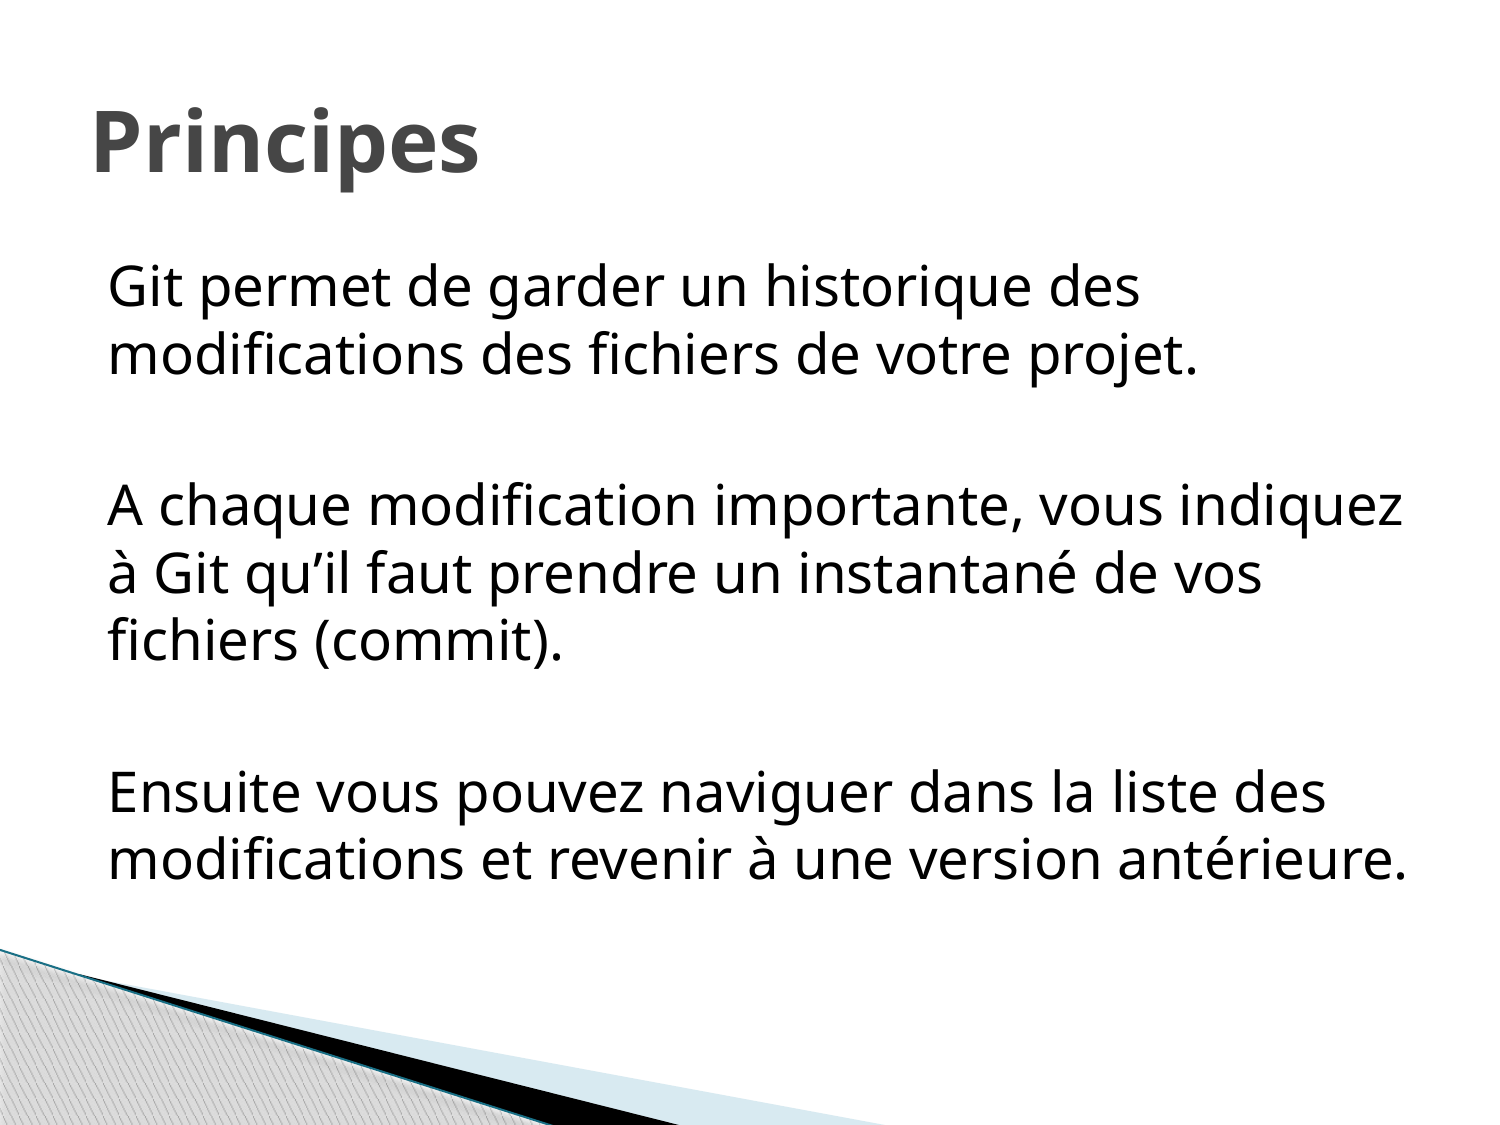

Principes
# Git permet de garder un historique des modifications des fichiers de votre projet.
A chaque modification importante, vous indiquez à Git qu’il faut prendre un instantané de vos fichiers (commit).
Ensuite vous pouvez naviguer dans la liste des modifications et revenir à une version antérieure.